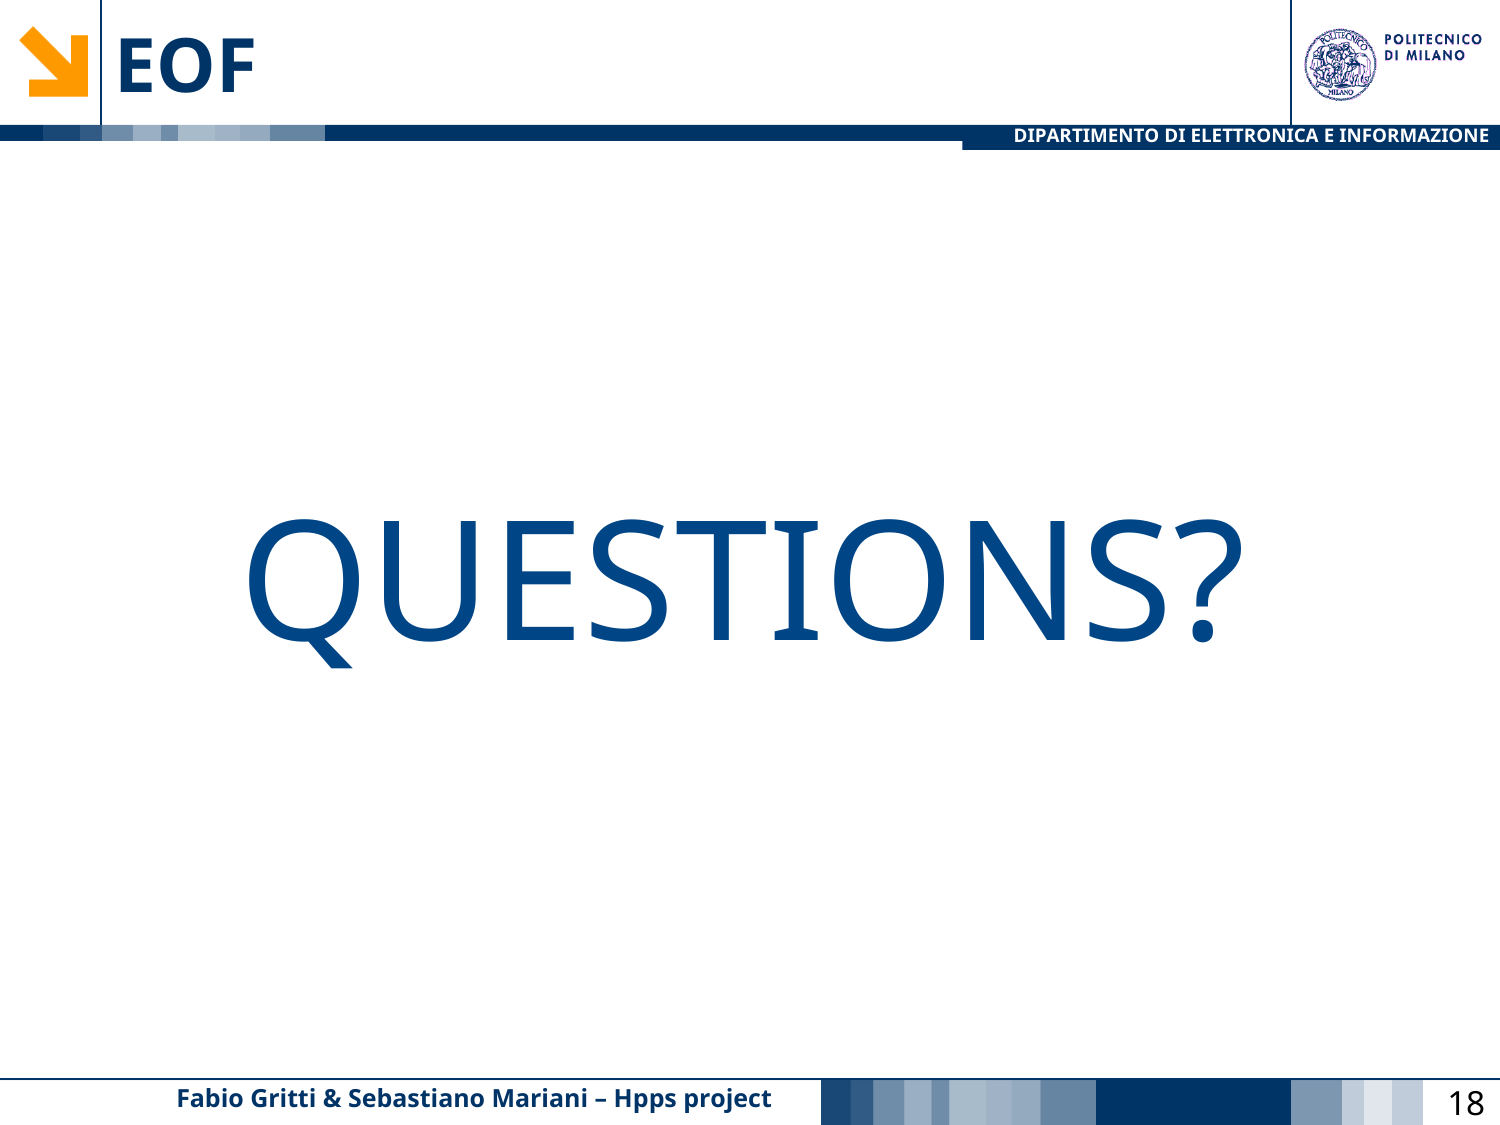

# EOF
QUESTIONS?
Fabio Gritti & Sebastiano Mariani – Hpps project